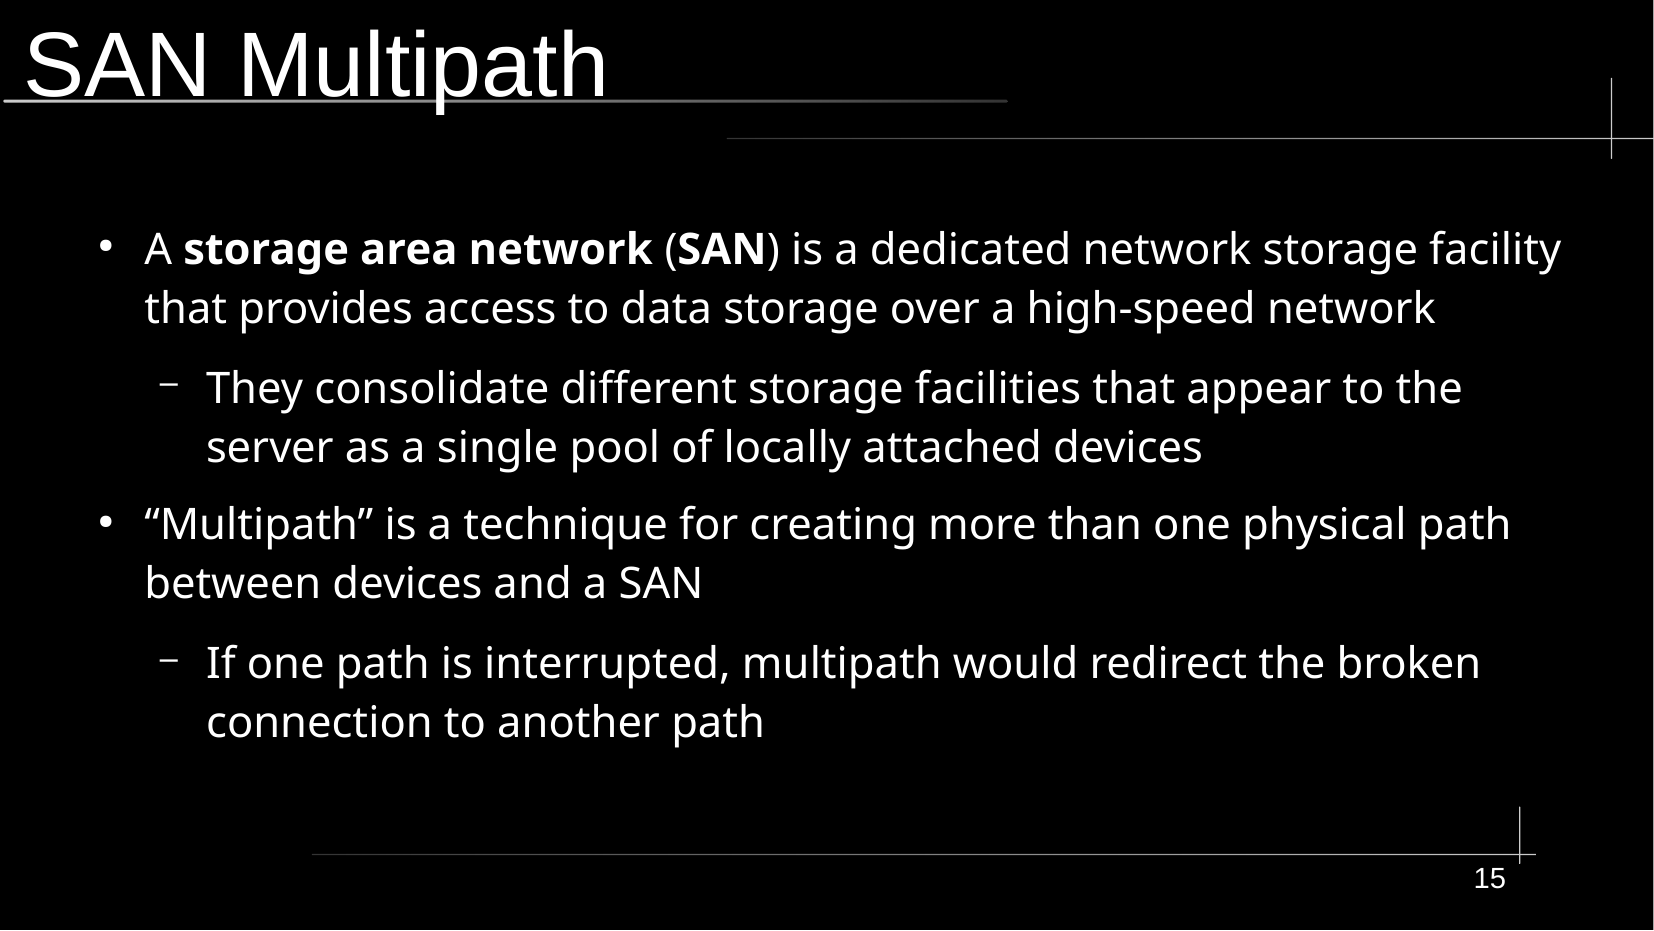

# SAN Multipath
A storage area network (SAN) is a dedicated network storage facility that provides access to data storage over a high-speed network
They consolidate different storage facilities that appear to the server as a single pool of locally attached devices
“Multipath” is a technique for creating more than one physical path between devices and a SAN
If one path is interrupted, multipath would redirect the broken connection to another path
15